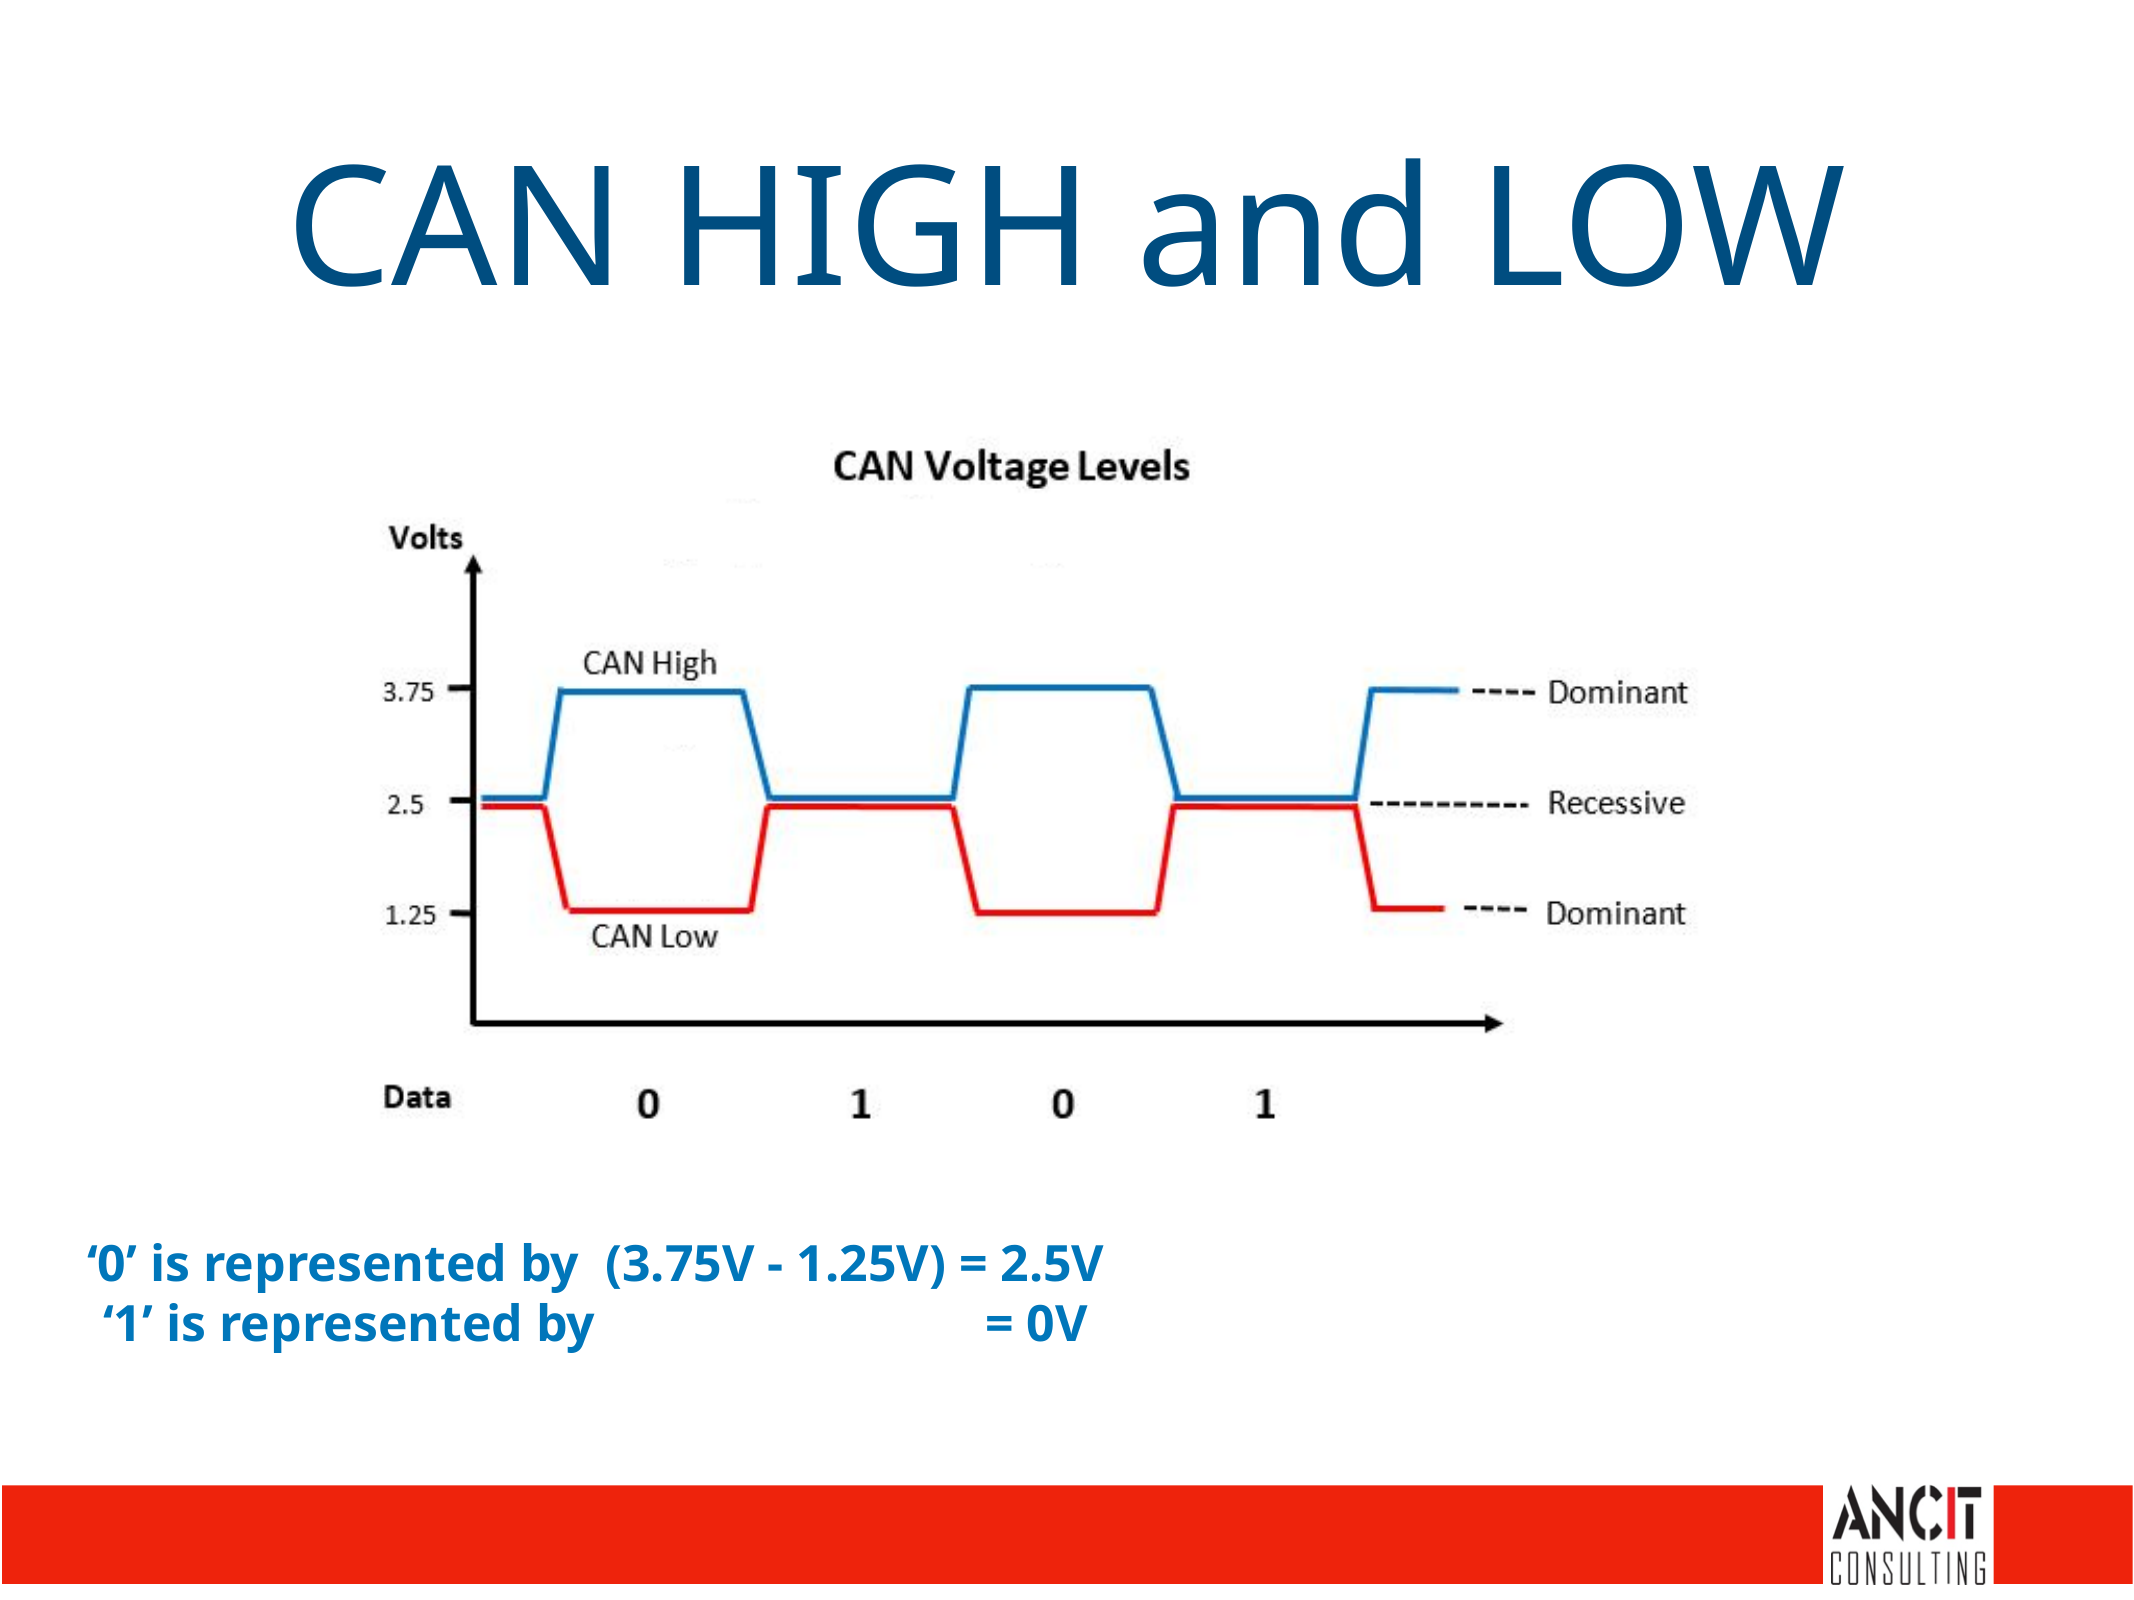

# CAN HIGH and LOW
‘0’ is represented by (3.75V - 1.25V) = 2.5V
‘1’ is represented by = 0V